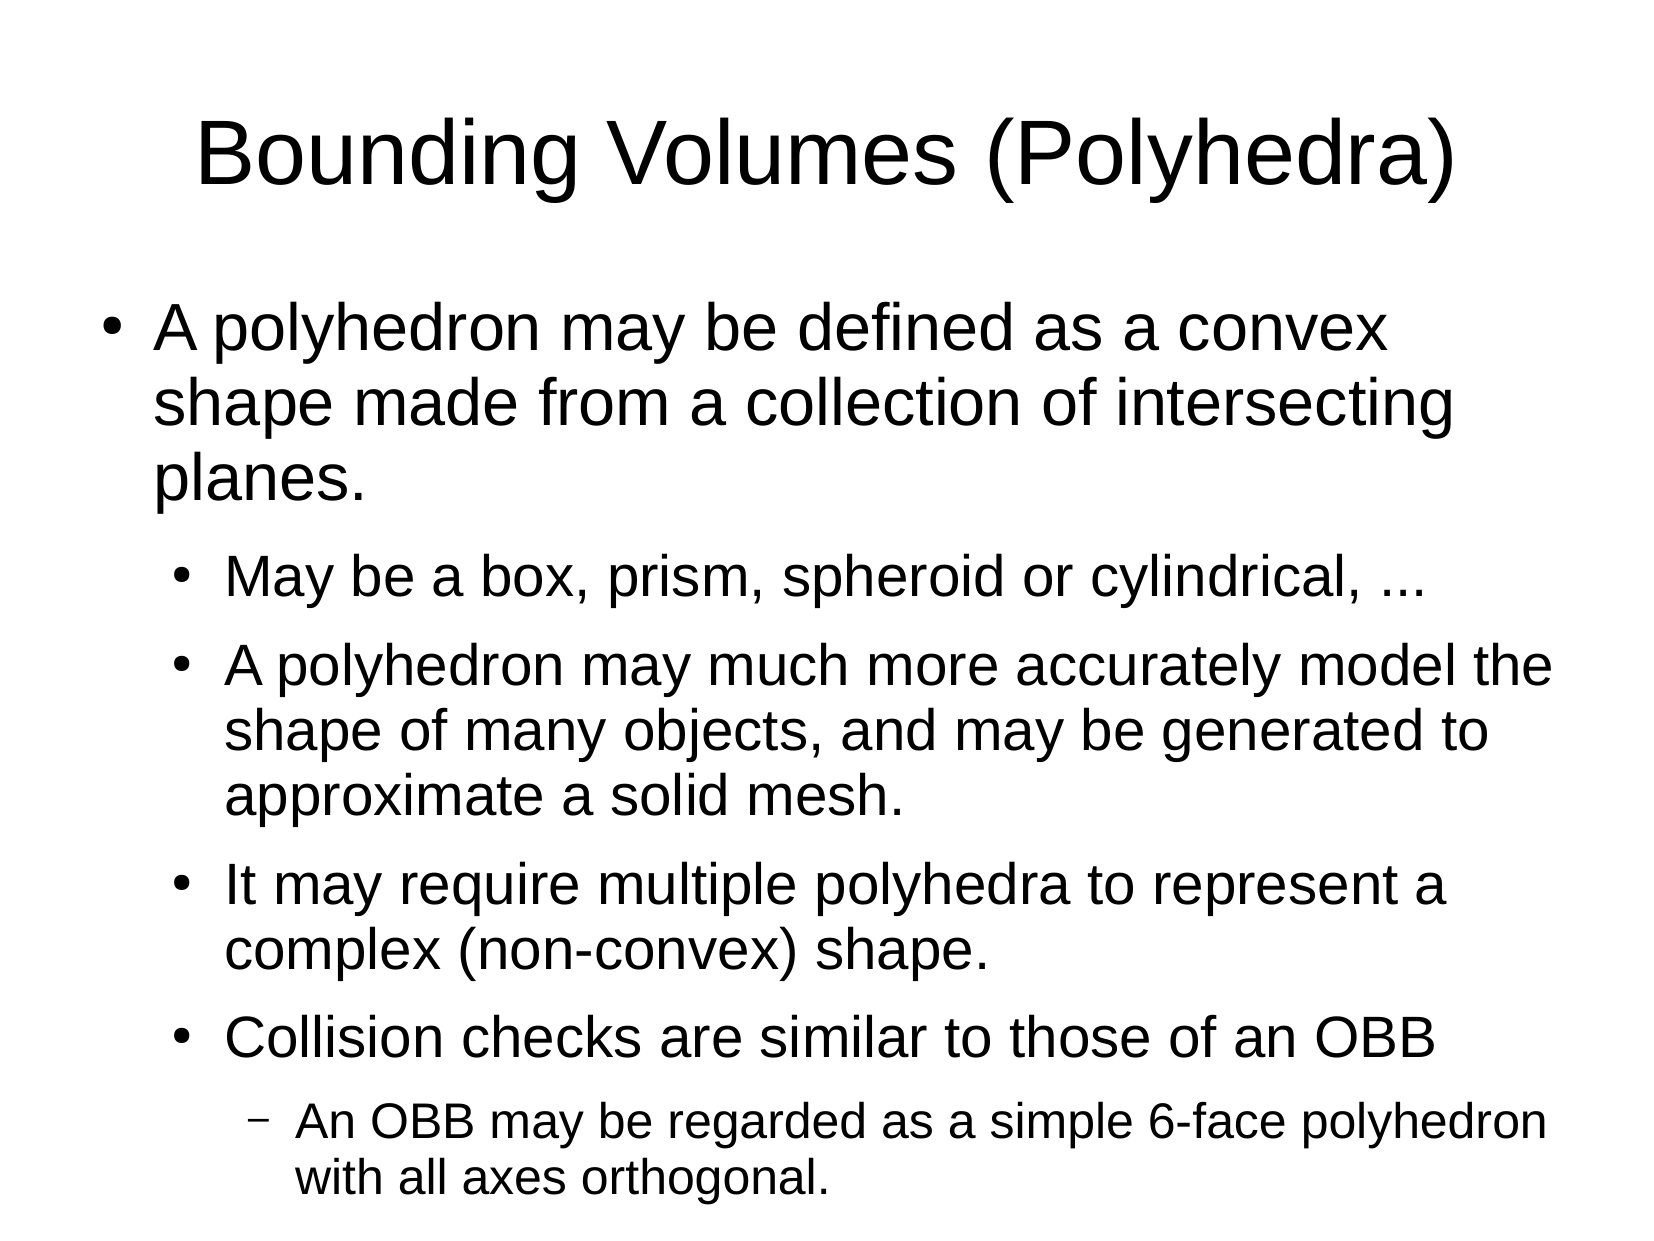

# Bounding Volumes (Polyhedra)
A polyhedron may be defined as a convex shape made from a collection of intersecting planes.
May be a box, prism, spheroid or cylindrical, ...
A polyhedron may much more accurately model the shape of many objects, and may be generated to approximate a solid mesh.
It may require multiple polyhedra to represent a complex (non-convex) shape.
Collision checks are similar to those of an OBB
An OBB may be regarded as a simple 6-face polyhedron with all axes orthogonal.